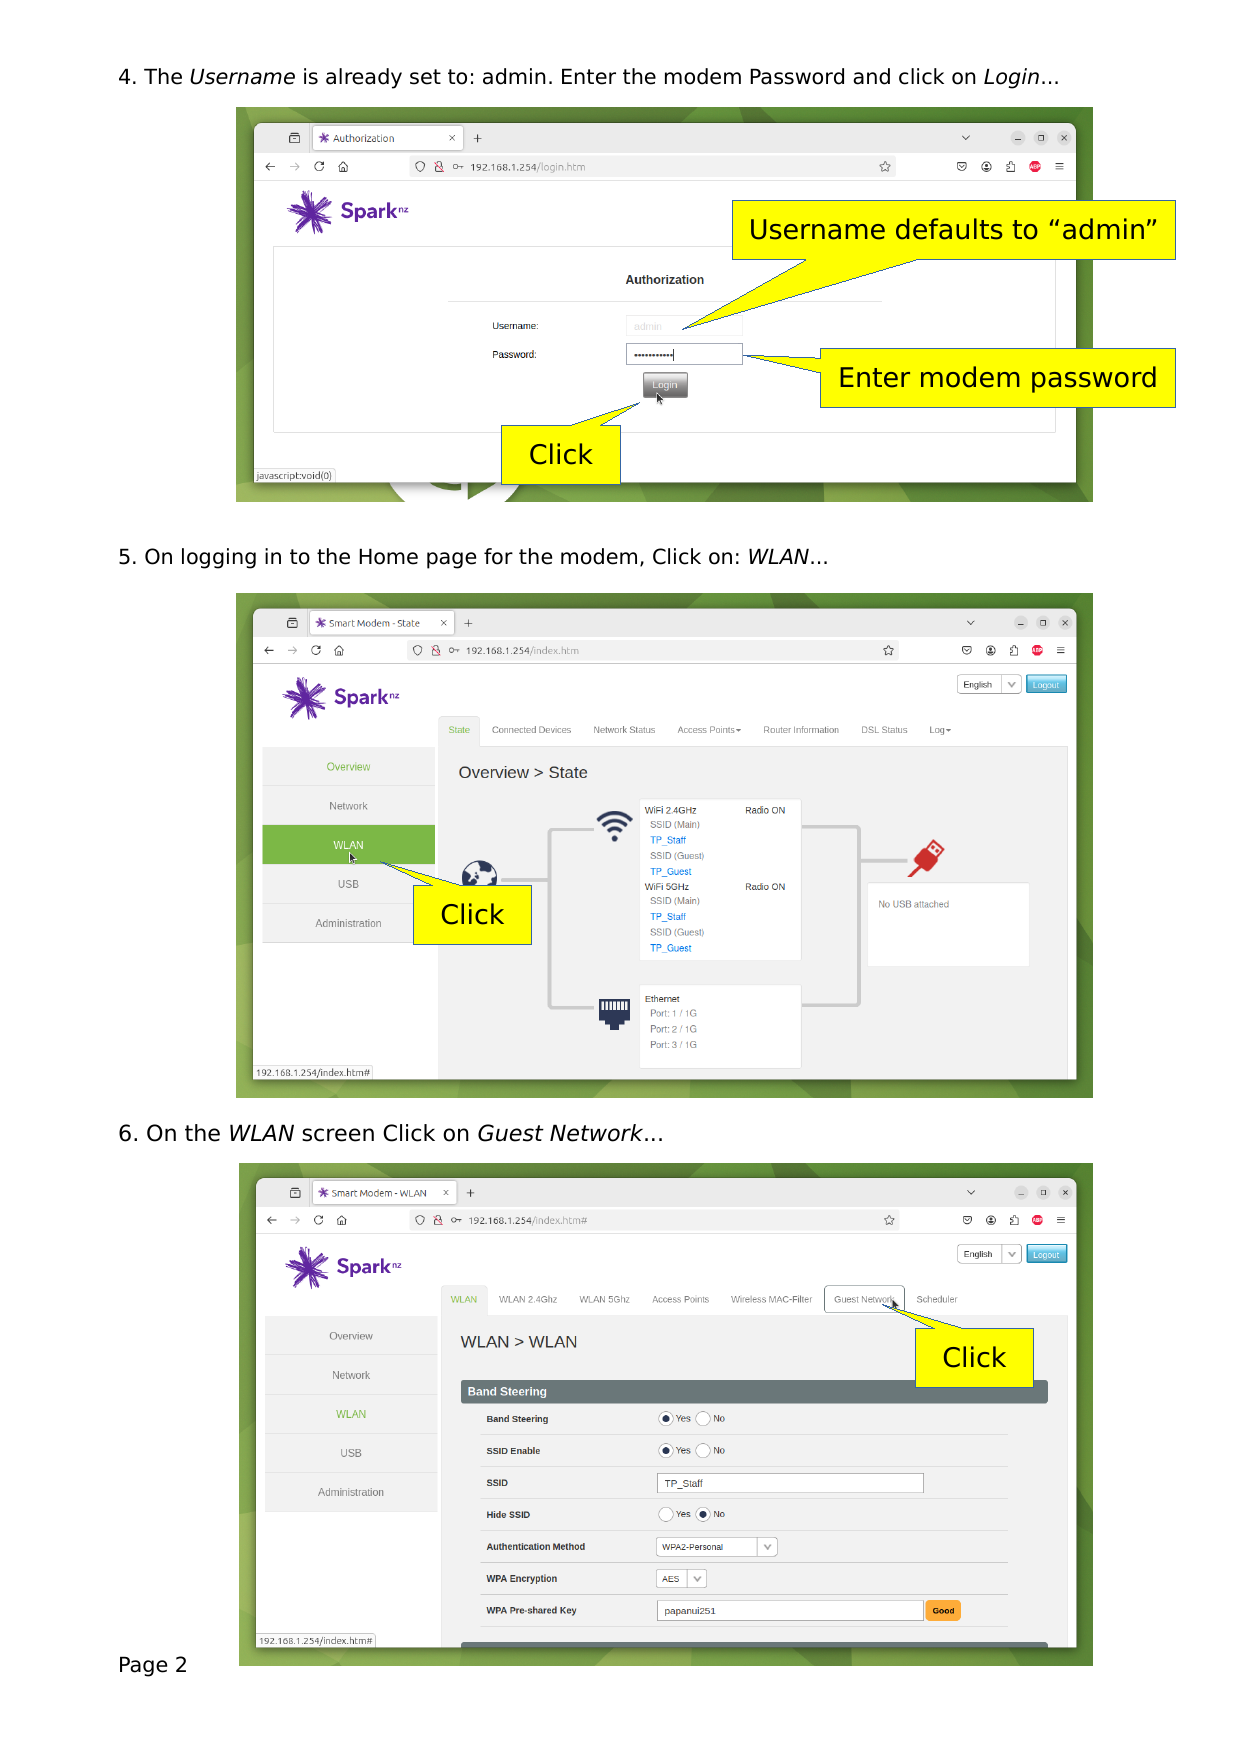

4. The Username is already set to: admin. Enter the modem Password and click on Login...
Username defaults to “admin”
Enter modem password
Click
5. On logging in to the Home page for the modem, Click on: WLAN...
Click
6. On the WLAN screen Click on Guest Network...
Click
Page